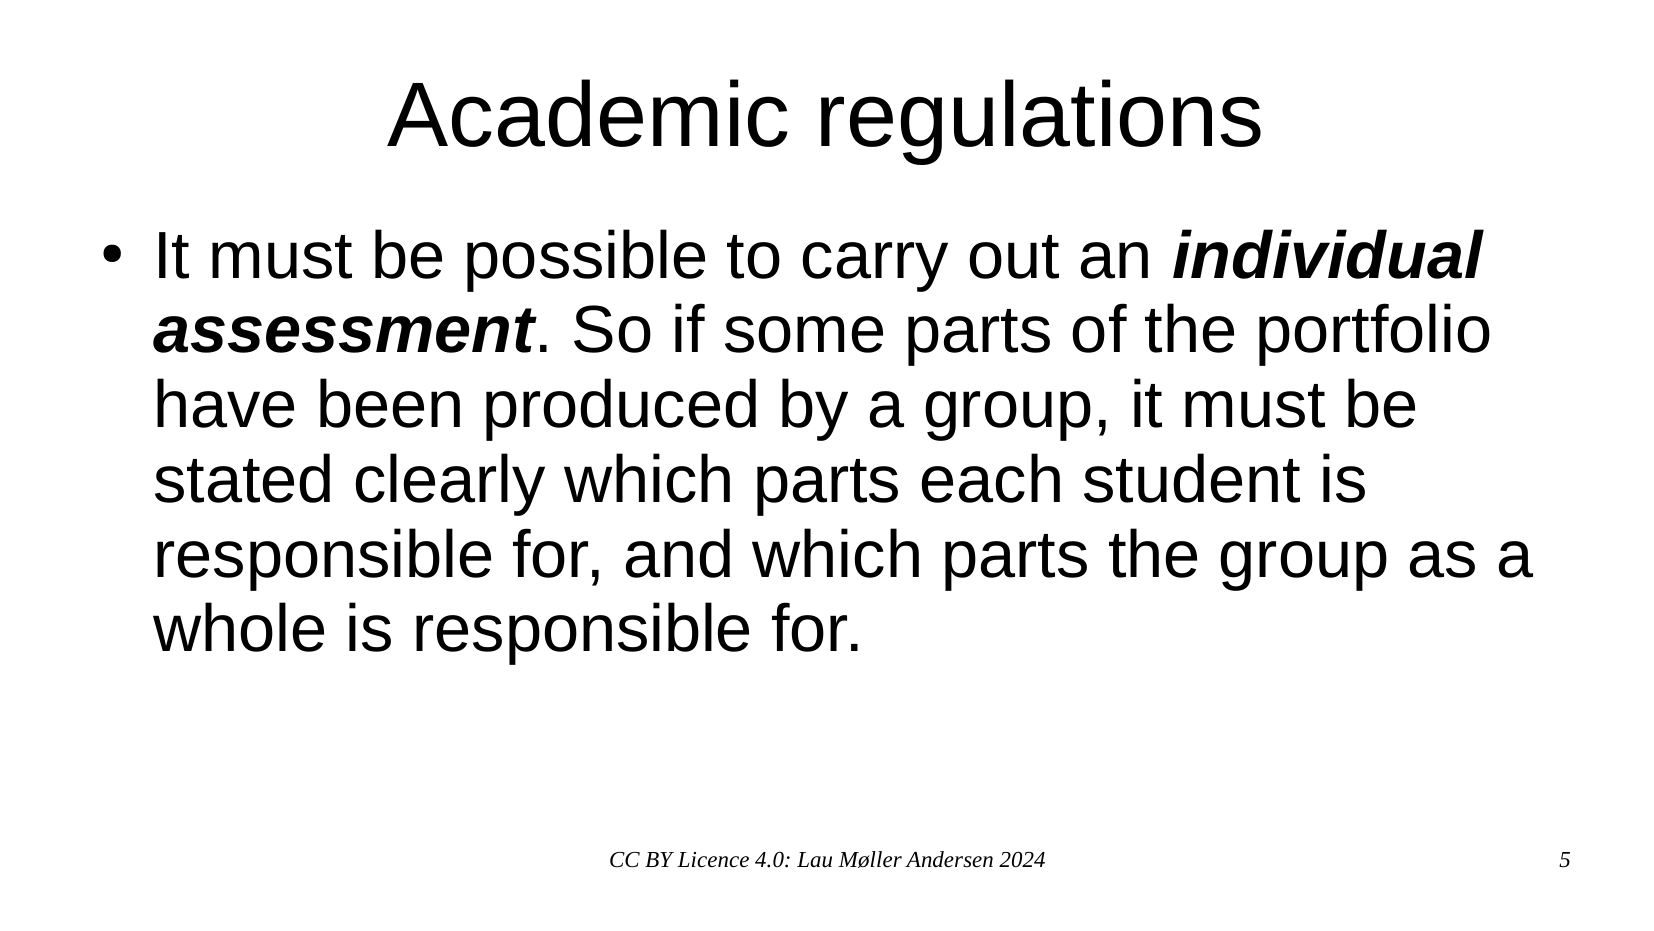

# Academic regulations
It must be possible to carry out an individual assessment. So if some parts of the portfolio have been produced by a group, it must be stated clearly which parts each student is responsible for, and which parts the group as a whole is responsible for.
CC BY Licence 4.0: Lau Møller Andersen 2024
5